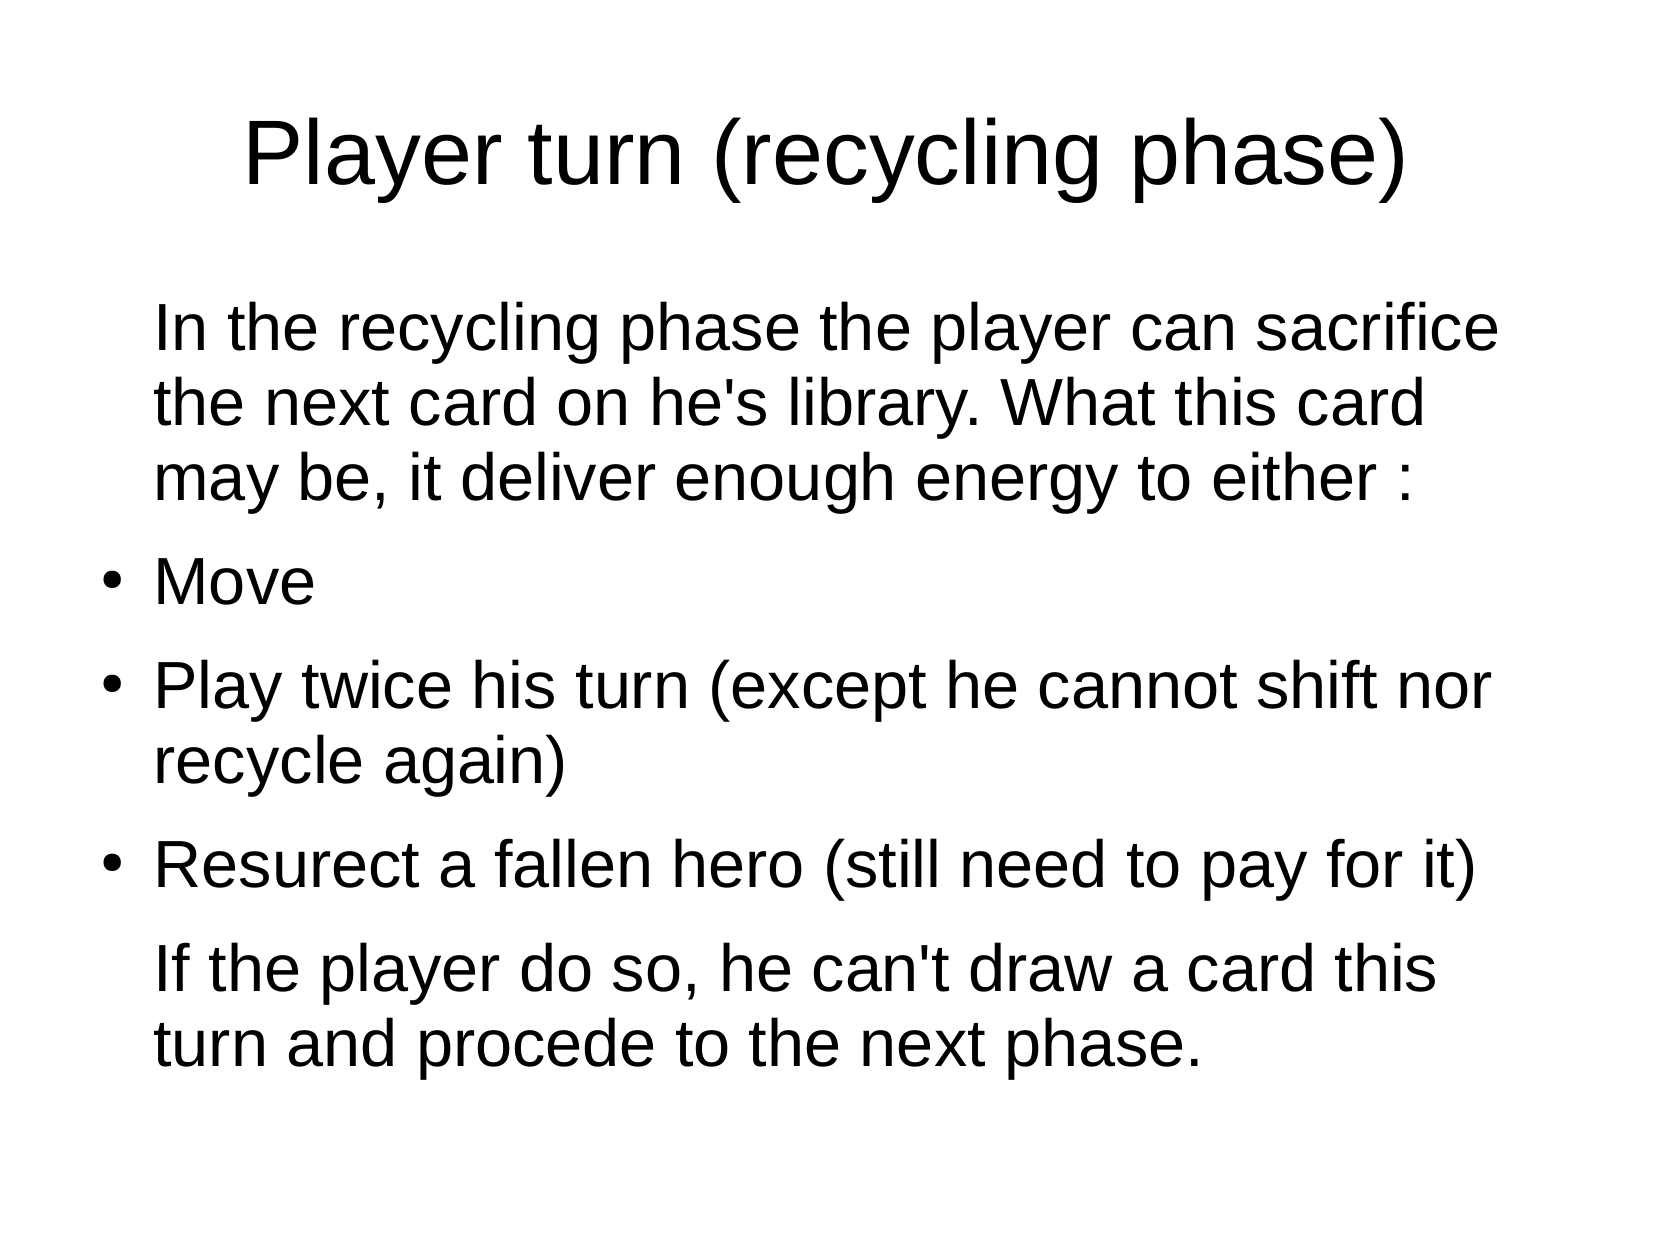

# Player turn (recycling phase)
In the recycling phase the player can sacrifice the next card on he's library. What this card may be, it deliver enough energy to either :
Move
Play twice his turn (except he cannot shift nor recycle again)
Resurect a fallen hero (still need to pay for it)
If the player do so, he can't draw a card this turn and procede to the next phase.